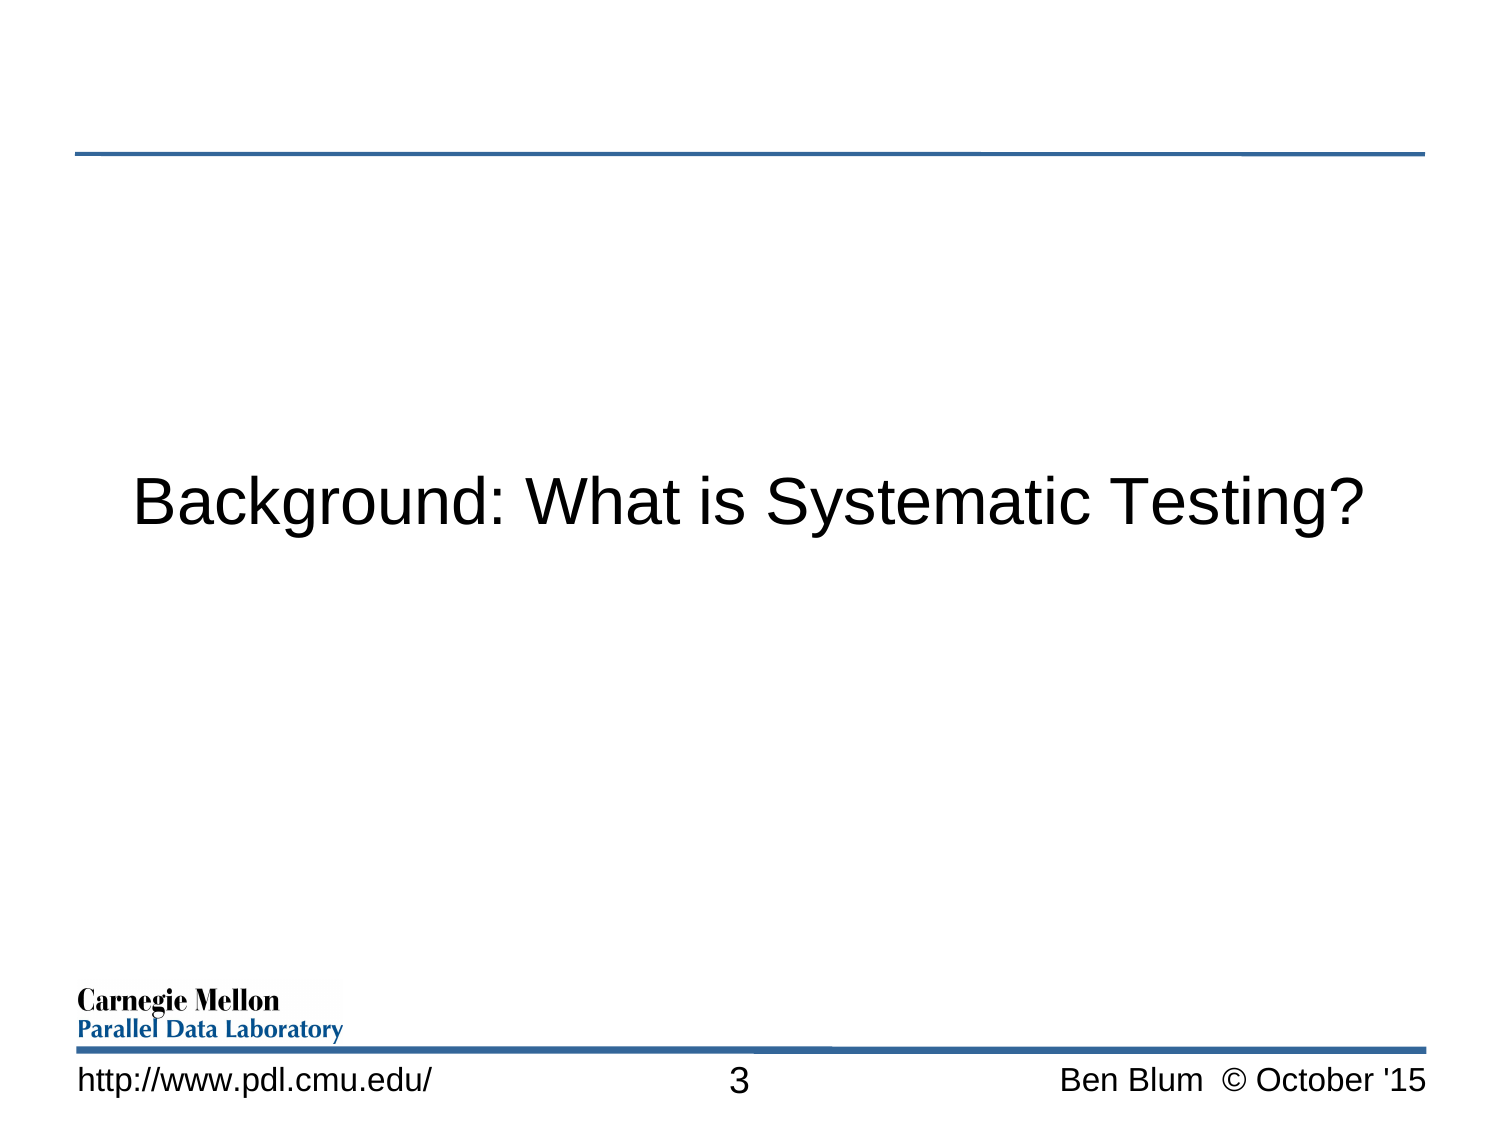

# Background: What is Systematic Testing?
3